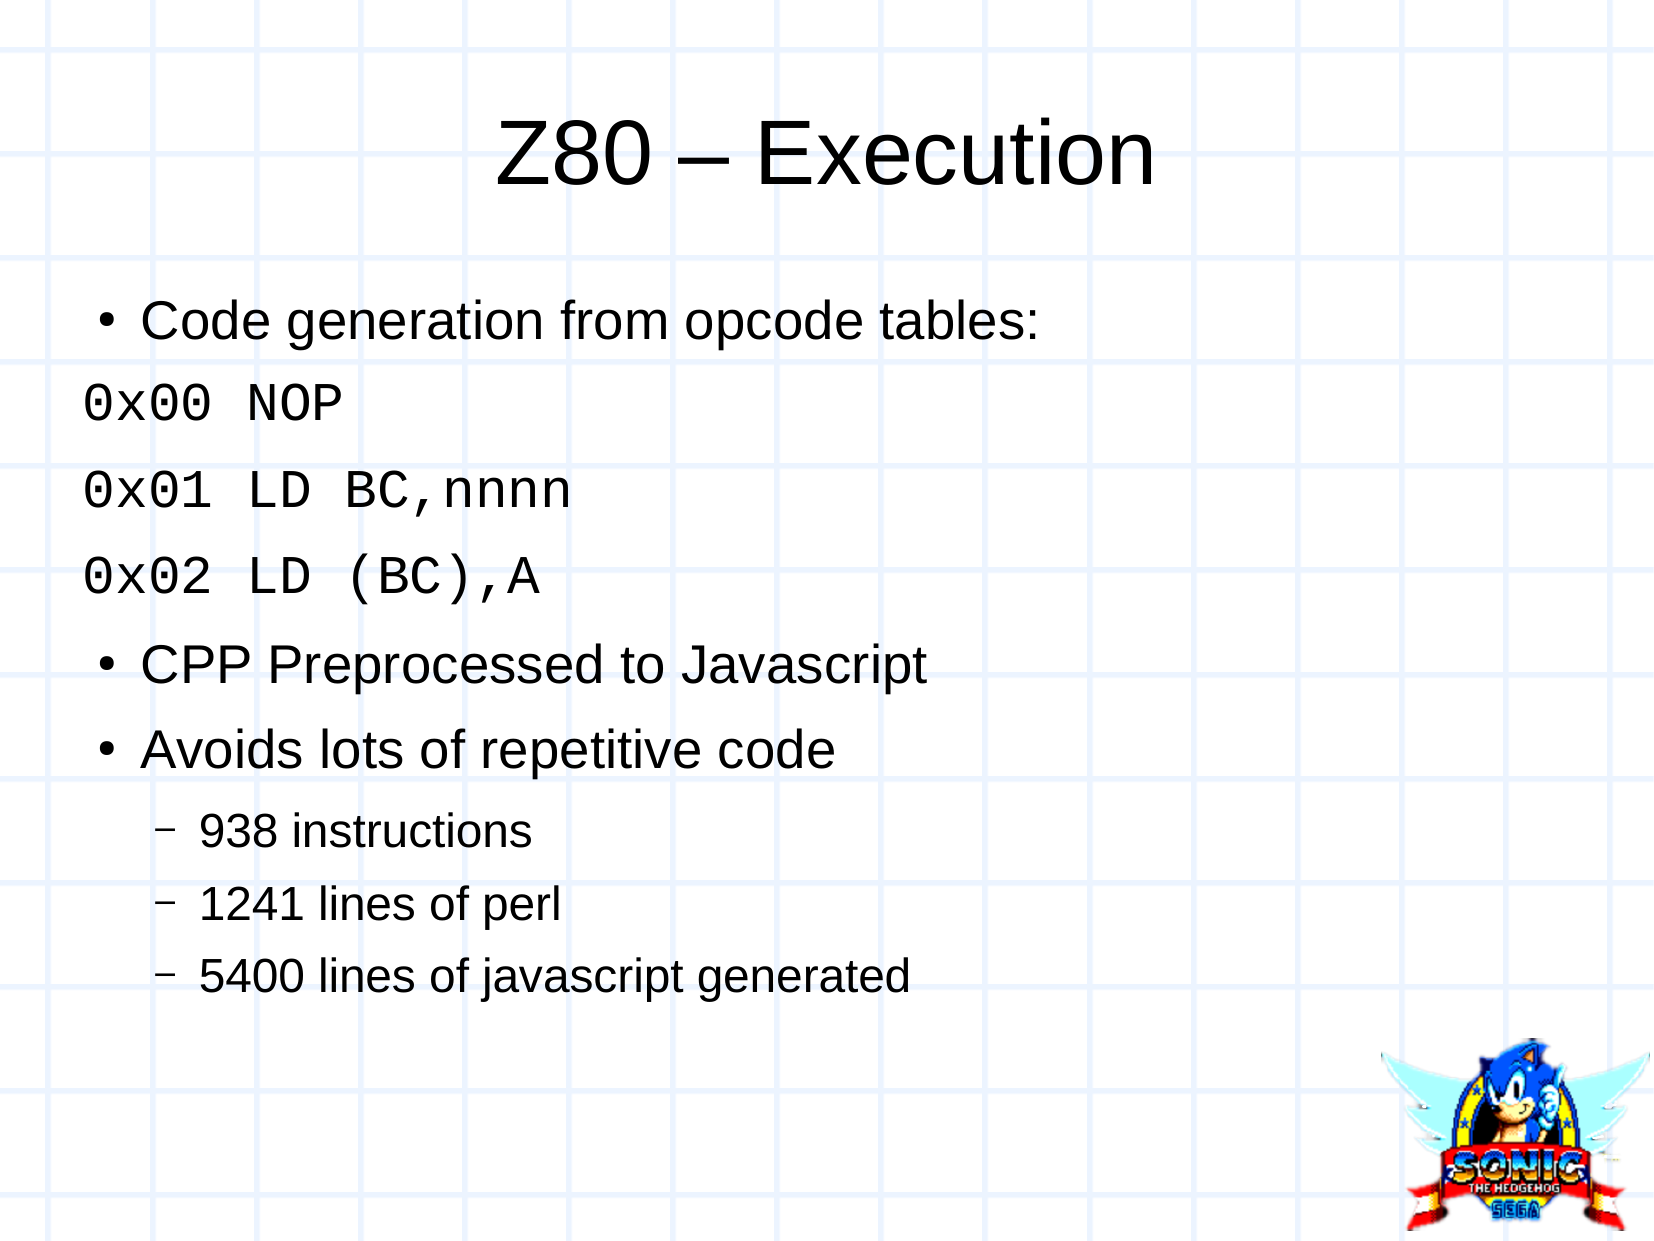

# Z80 – Execution
Code generation from opcode tables:
0x00 NOP
0x01 LD BC,nnnn
0x02 LD (BC),A
CPP Preprocessed to Javascript
Avoids lots of repetitive code
938 instructions
1241 lines of perl
5400 lines of javascript generated